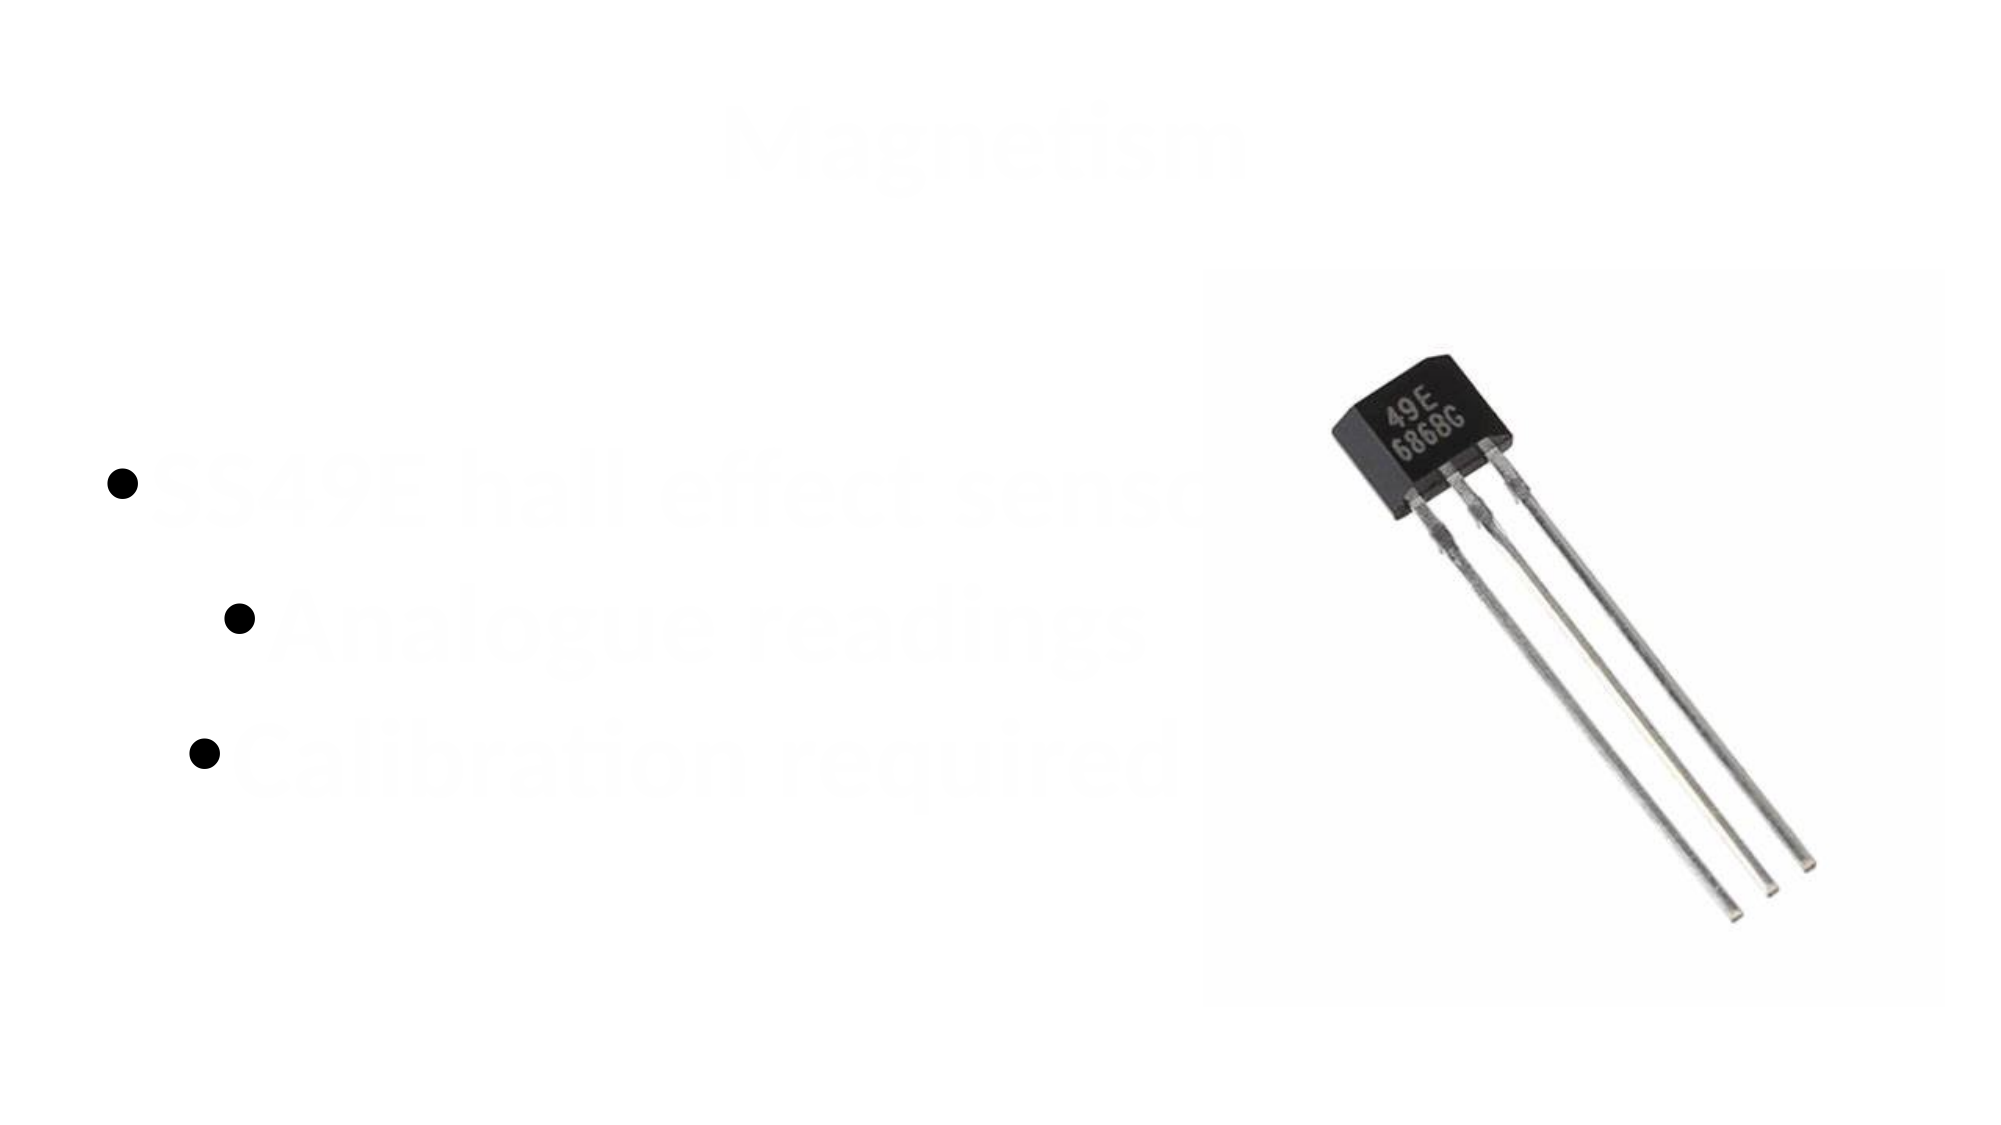

Magnetism
SS49E hall effect sensor
Analogue readings
Calibration required